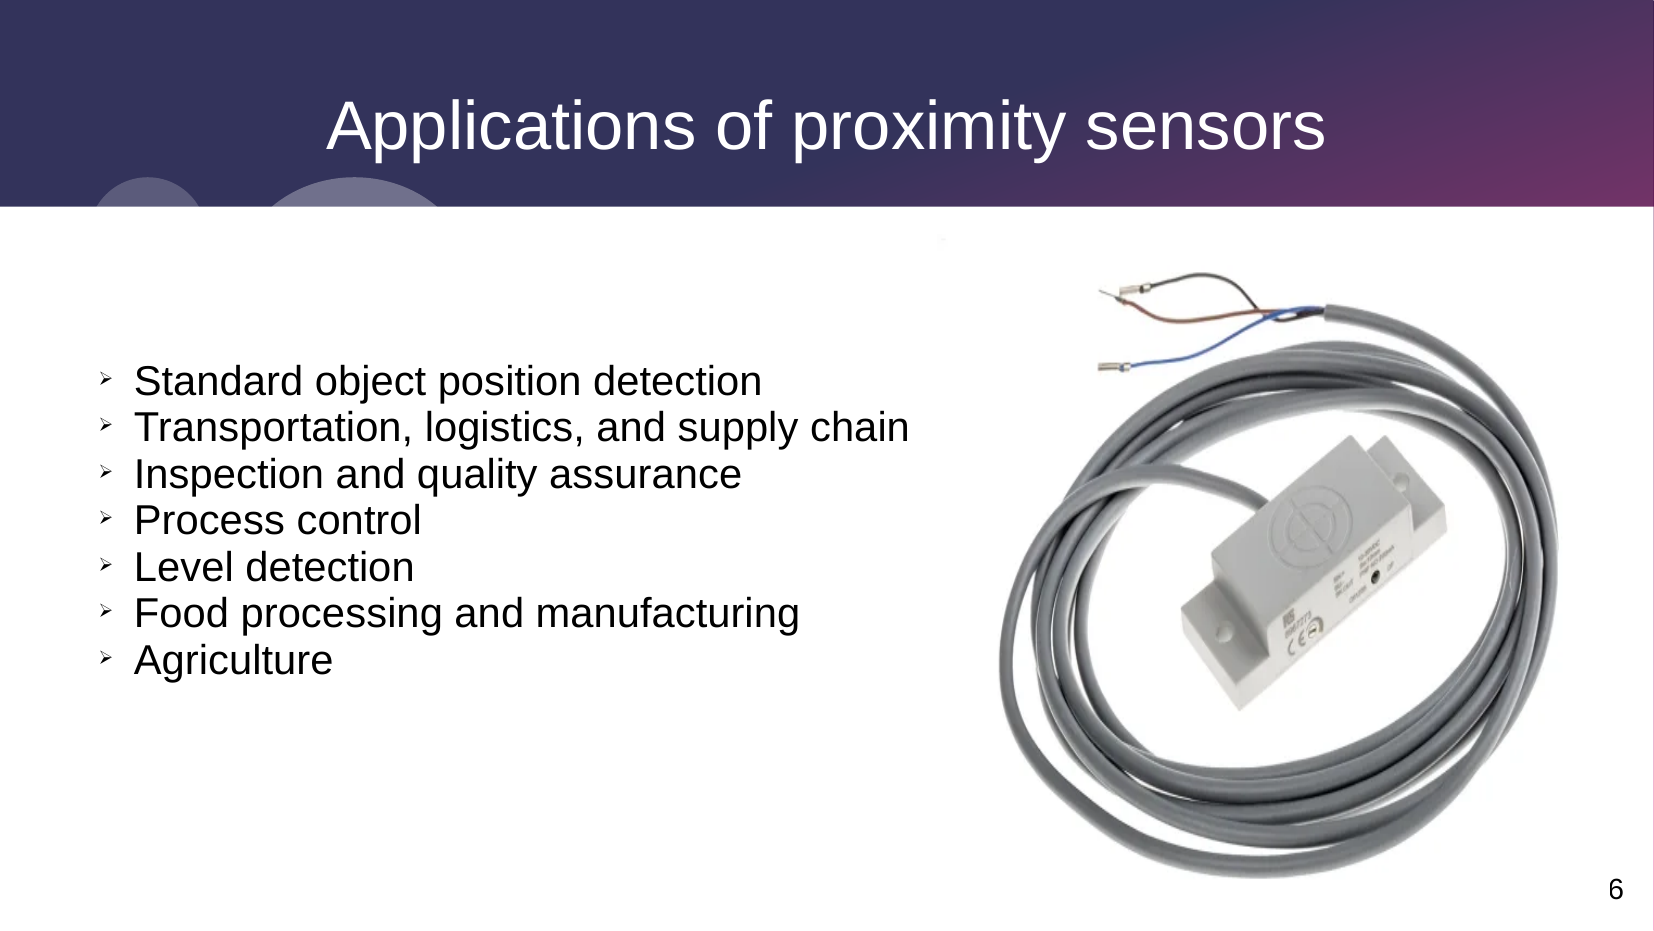

# Applications of proximity sensors
Standard object position detection
Transportation, logistics, and supply chain
Inspection and quality assurance
Process control
Level detection
Food processing and manufacturing
Agriculture